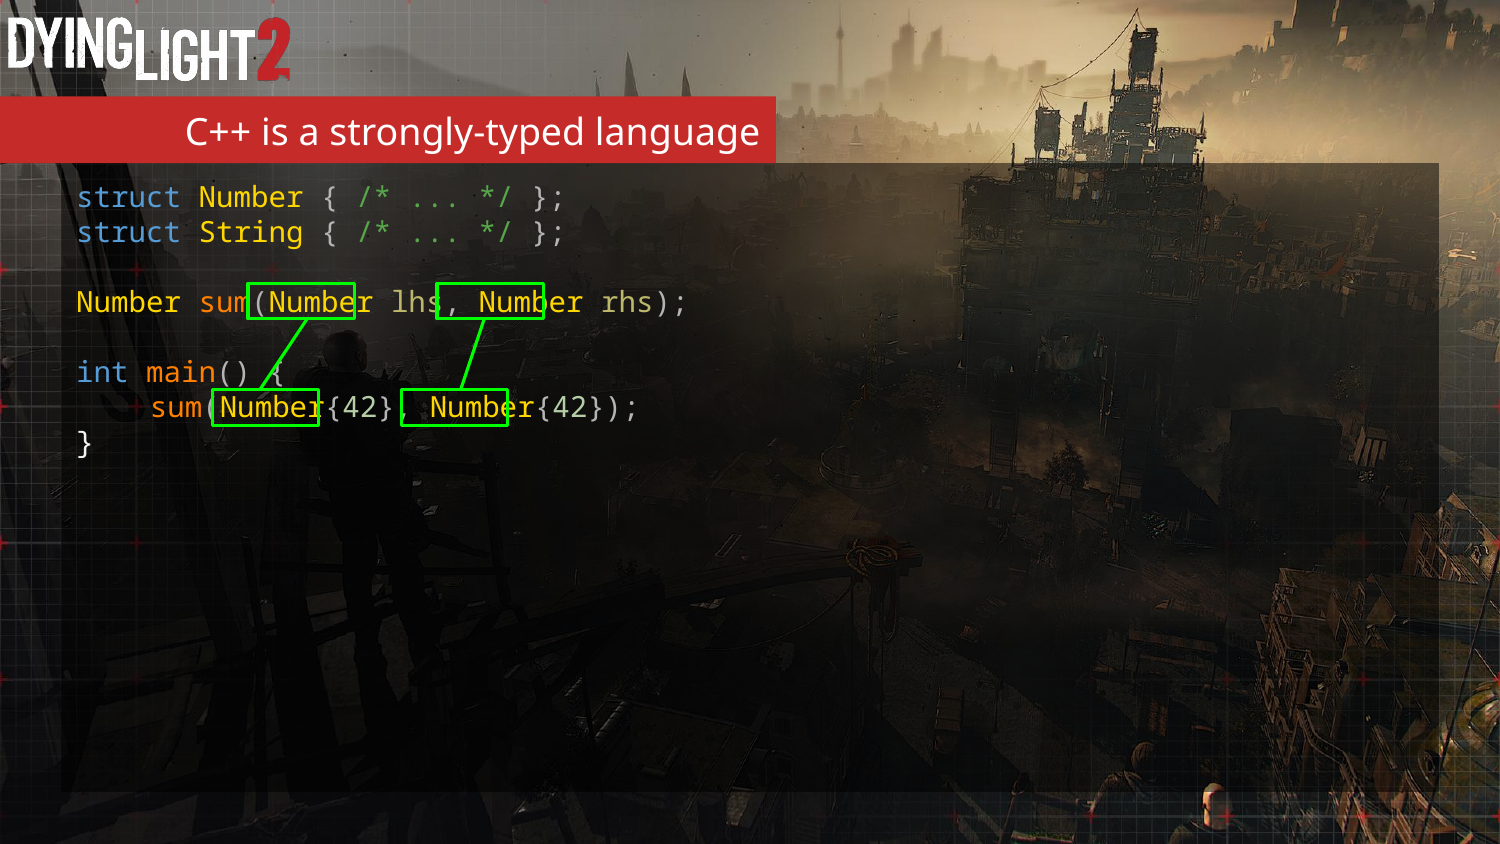

C++ is a strongly-typed language
struct Number { /* ... */ };
struct String { /* ... */ };
Number sum(Number lhs, Number rhs);
int main() {
	sum(Number{42}, Number{42});
}